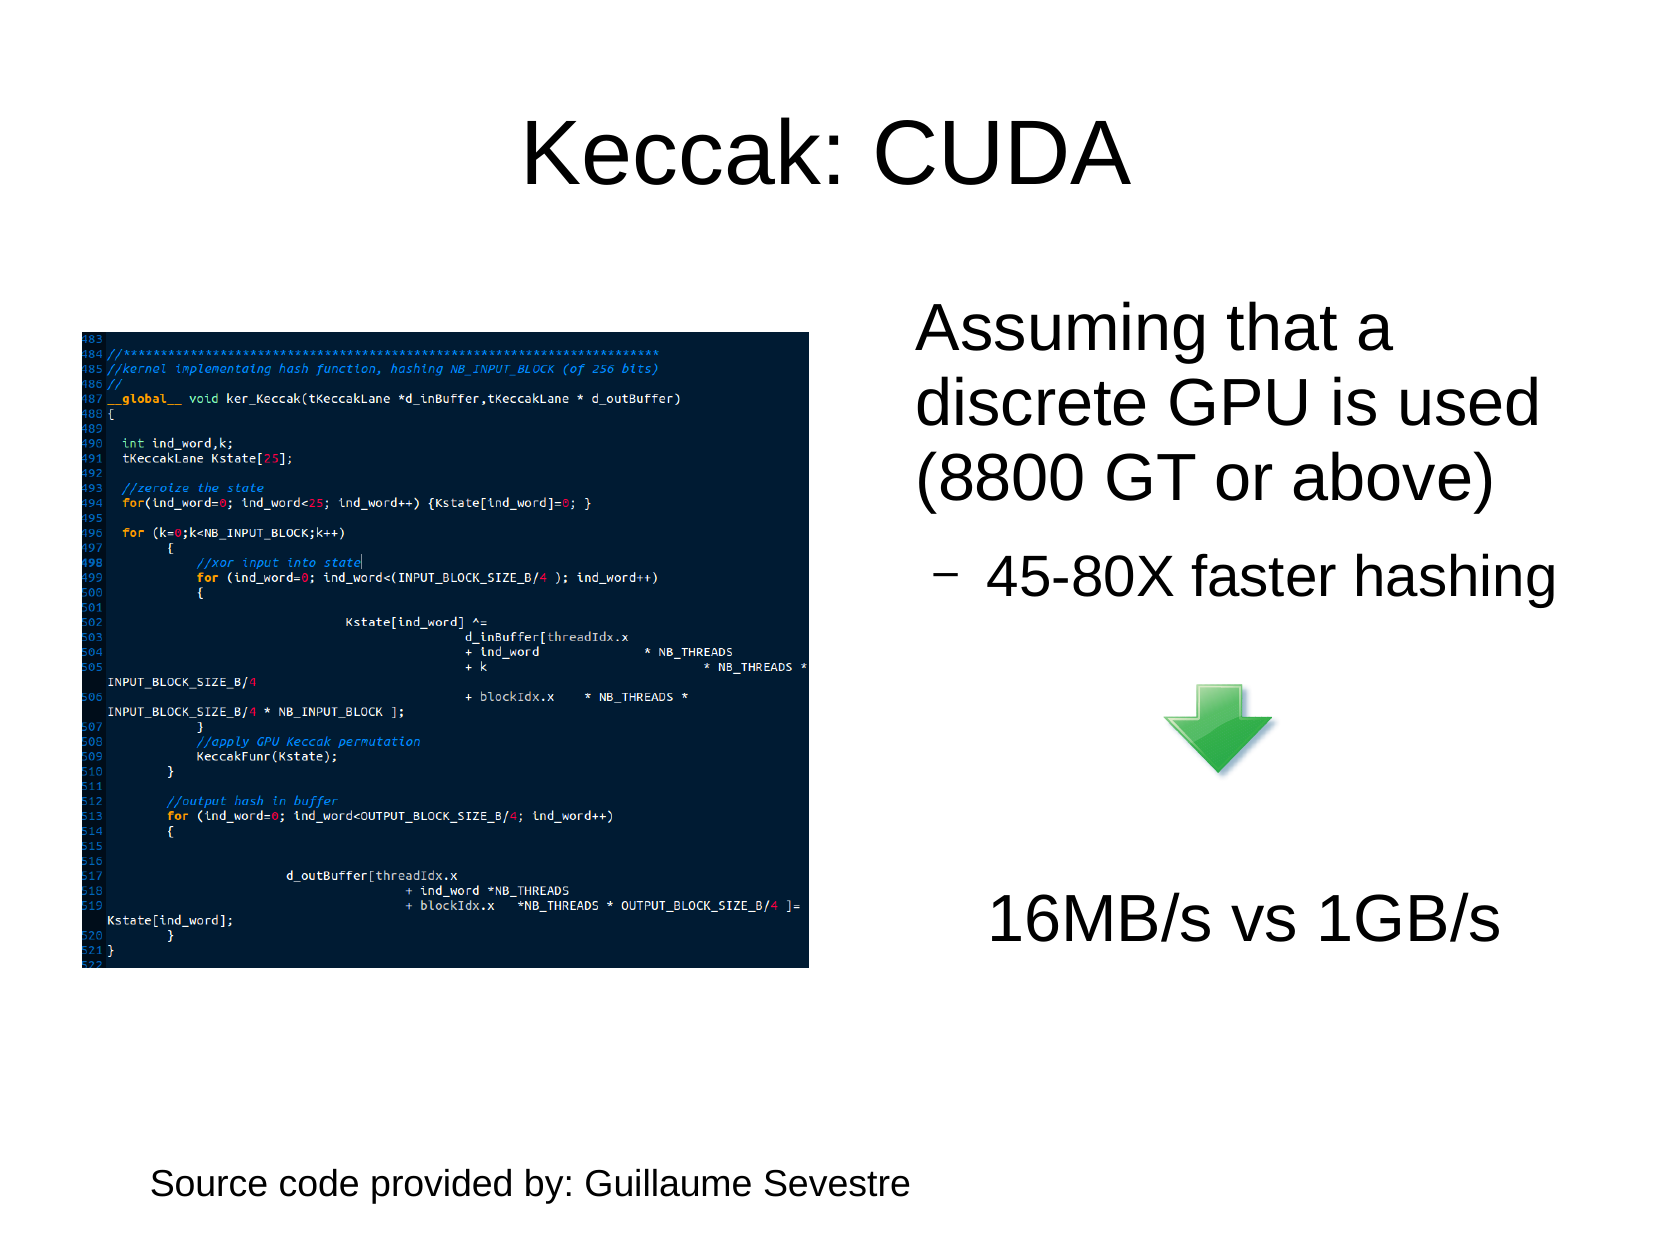

# Keccak: CUDA
Assuming that a discrete GPU is used (8800 GT or above)
45-80X faster hashing
16MB/s vs 1GB/s
Source code provided by: Guillaume Sevestre